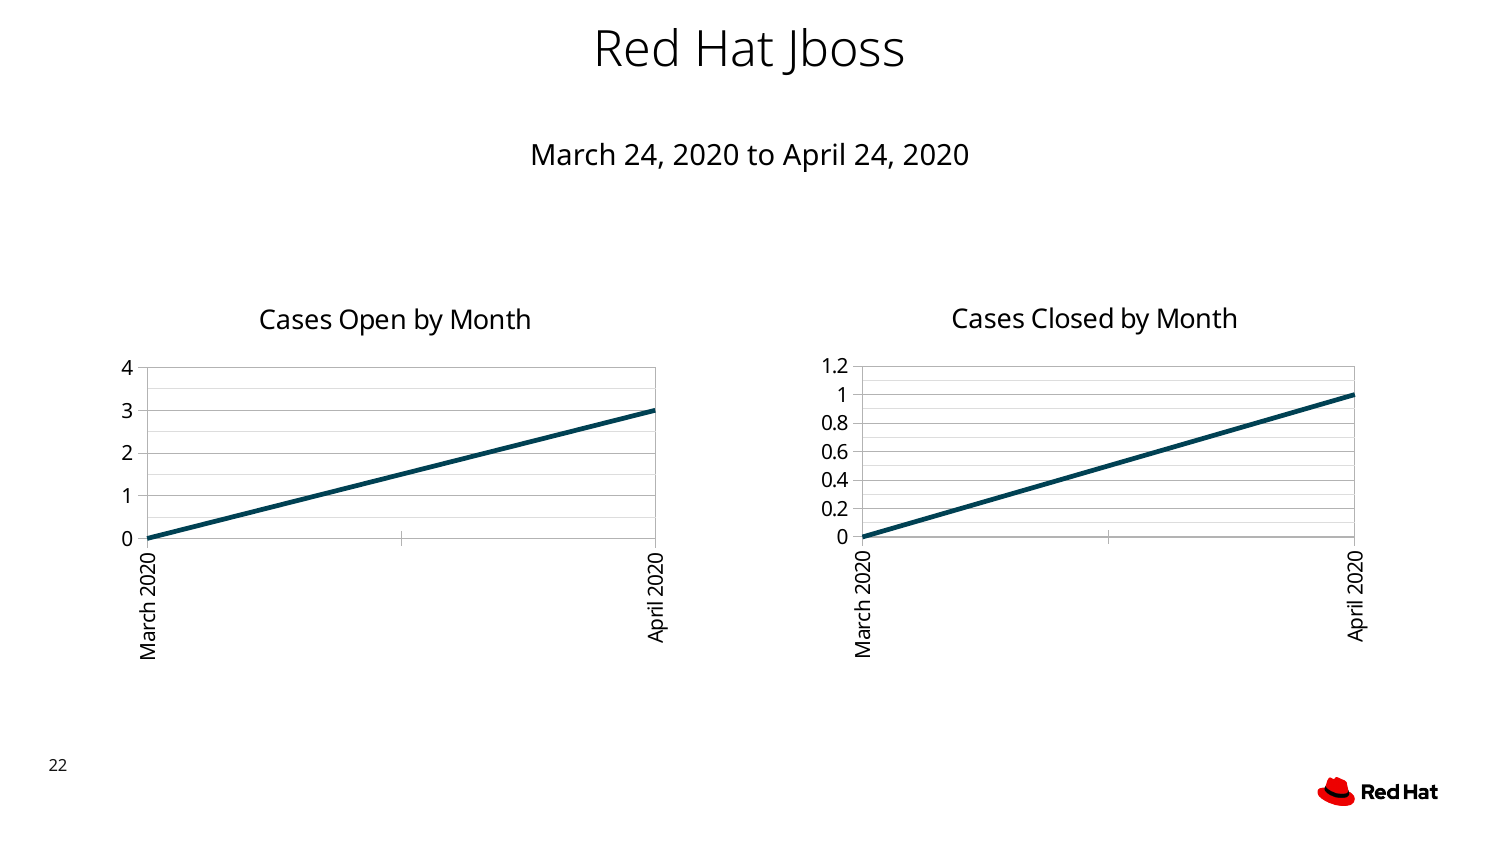

# Red Hat Jboss
March 24, 2020 to April 24, 2020
### Chart: Cases Closed by Month
| Category | Open Cases |
|---|---|
| March 2020 | 0.0 |
| April 2020 | 1.0 |
### Chart: Cases Open by Month
| Category | Open Cases |
|---|---|
| March 2020 | 0.0 |
| April 2020 | 3.0 |22